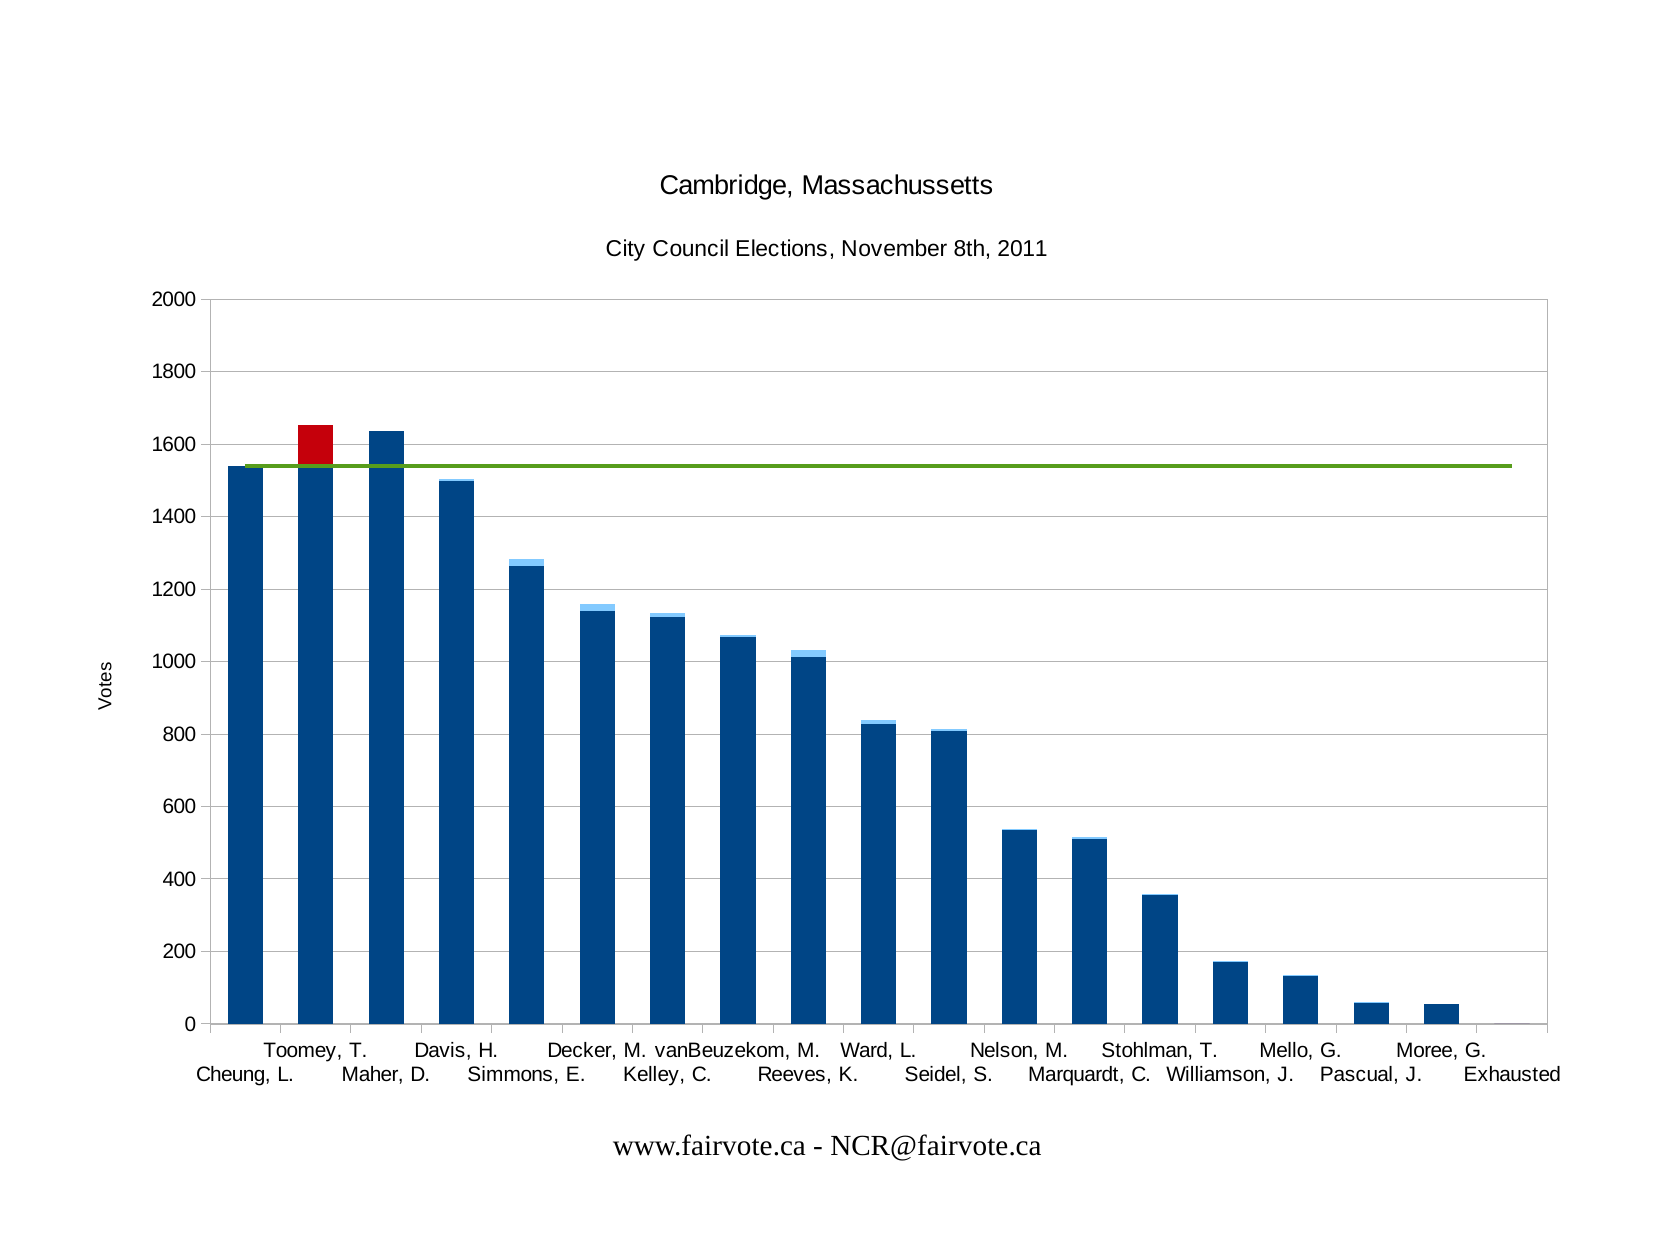

### Chart: Cambridge, Massachussetts
City Council Elections, November 8th, 2011
| Category | Blue | Rouge | Blue ciel | Ligne |
|---|---|---|---|---|
| Cheung, L. | 1540.0 | 0.0 | 0.0 | 1540.0 |
| Toomey, T. | 1540.0 | 114.0 | 0.0 | 1540.0 |
| Maher, D. | 1636.0 | 0.0 | 0.0 | 1540.0 |
| Davis, H. | 1498.0 | 0.0 | 7.0 | 1540.0 |
| Simmons, E. | 1265.0 | 0.0 | 18.0 | 1540.0 |
| Decker, M. | 1140.0 | 0.0 | 18.0 | 1540.0 |
| Kelley, C. | 1122.0 | 0.0 | 12.0 | 1540.0 |
| vanBeuzekom, M. | 1067.0 | 0.0 | 6.0 | 1540.0 |
| Reeves, K. | 1014.0 | 0.0 | 18.0 | 1540.0 |
| Ward, L. | 829.0 | 0.0 | 11.0 | 1540.0 |
| Seidel, S. | 808.0 | 0.0 | 5.0 | 1540.0 |
| Nelson, M. | 534.0 | 0.0 | 5.0 | 1540.0 |
| Marquardt, C. | 509.0 | 0.0 | 6.0 | 1540.0 |
| Stohlman, T. | 356.0 | 0.0 | 2.0 | 1540.0 |
| Williamson, J. | 173.0 | 0.0 | 2.0 | 1540.0 |
| Mello, G. | 134.0 | 0.0 | 1.0 | 1540.0 |
| Pascual, J. | 58.0 | 0.0 | 3.0 | 1540.0 |
| Moree, G. | 56.0 | 0.0 | 0.0 | 1540.0 |
| Exhausted | 0.0 | 0.0 | 0.0 | 1540.0 |www.fairvote.ca - NCR@fairvote.ca